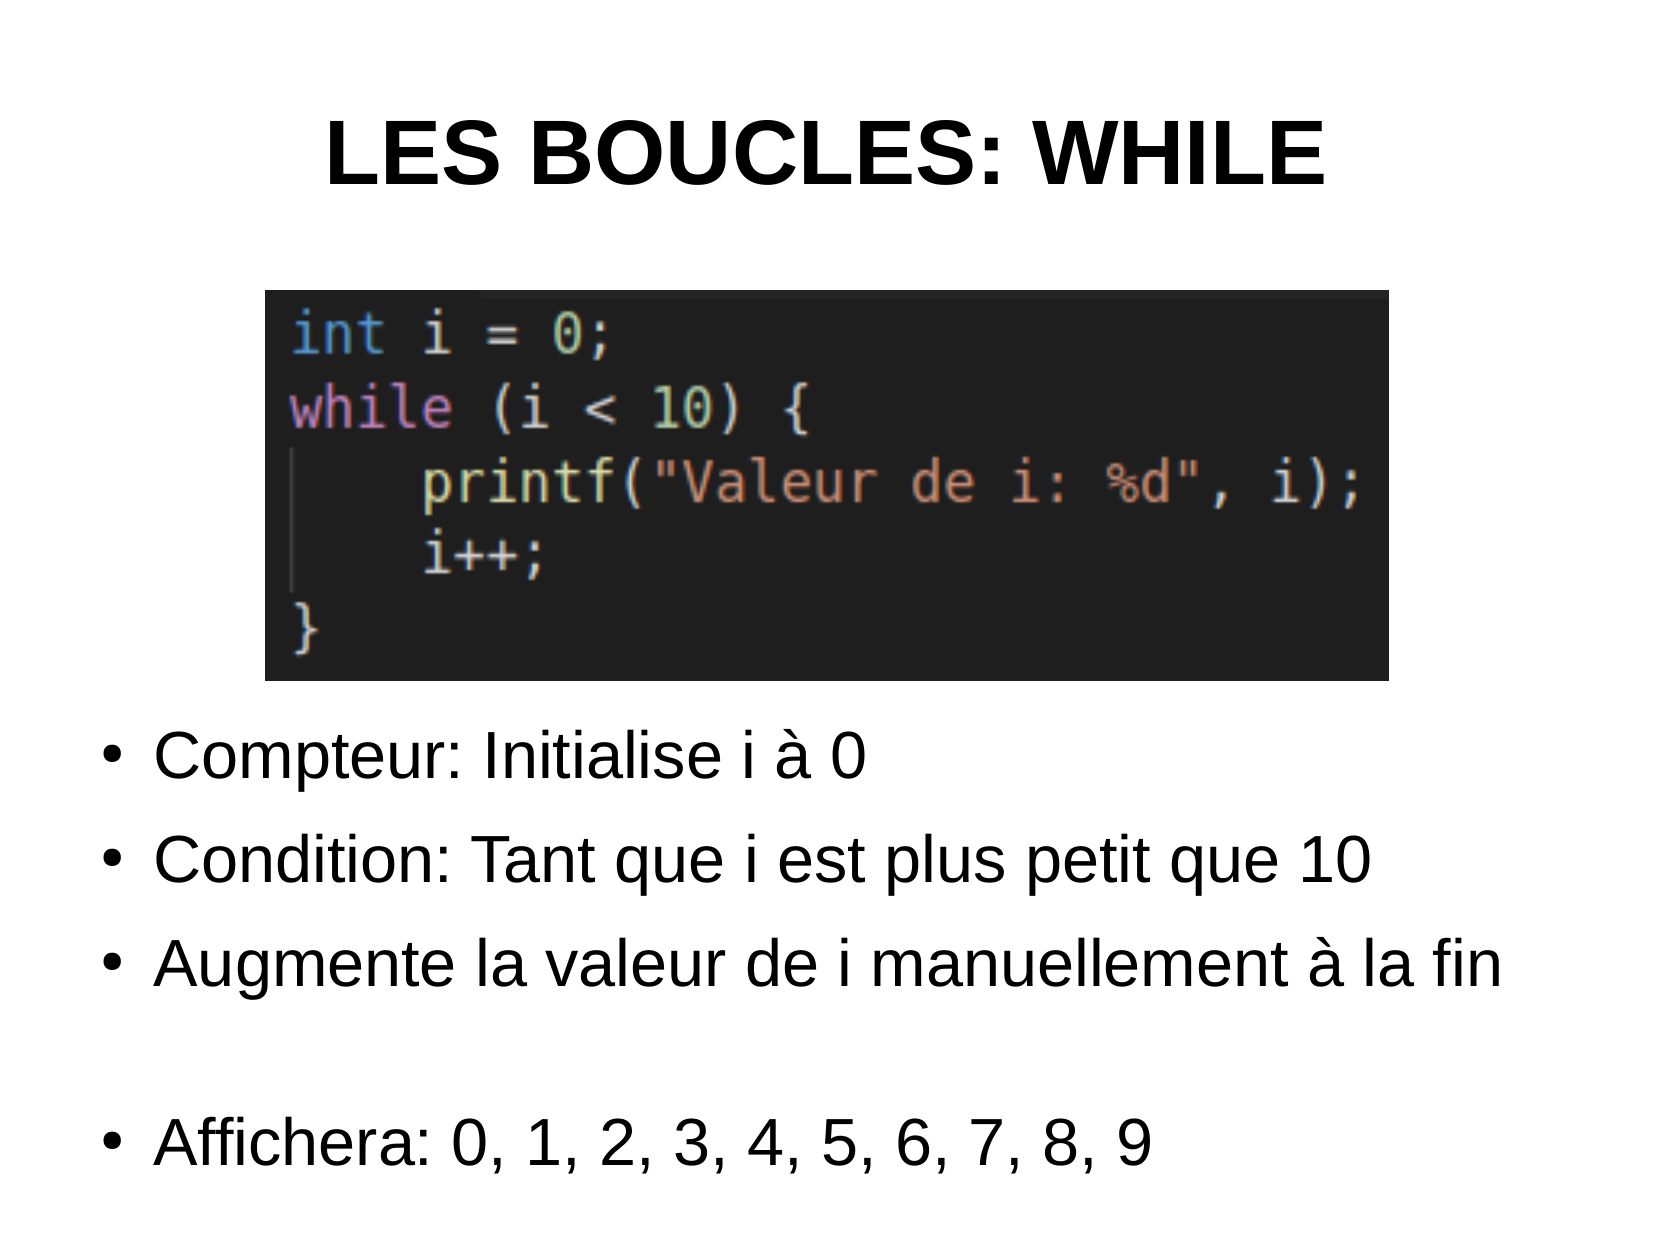

# LES BOUCLES: WHILE
Compteur: Initialise i à 0
Condition: Tant que i est plus petit que 10
Augmente la valeur de i manuellement à la fin
Affichera: 0, 1, 2, 3, 4, 5, 6, 7, 8, 9